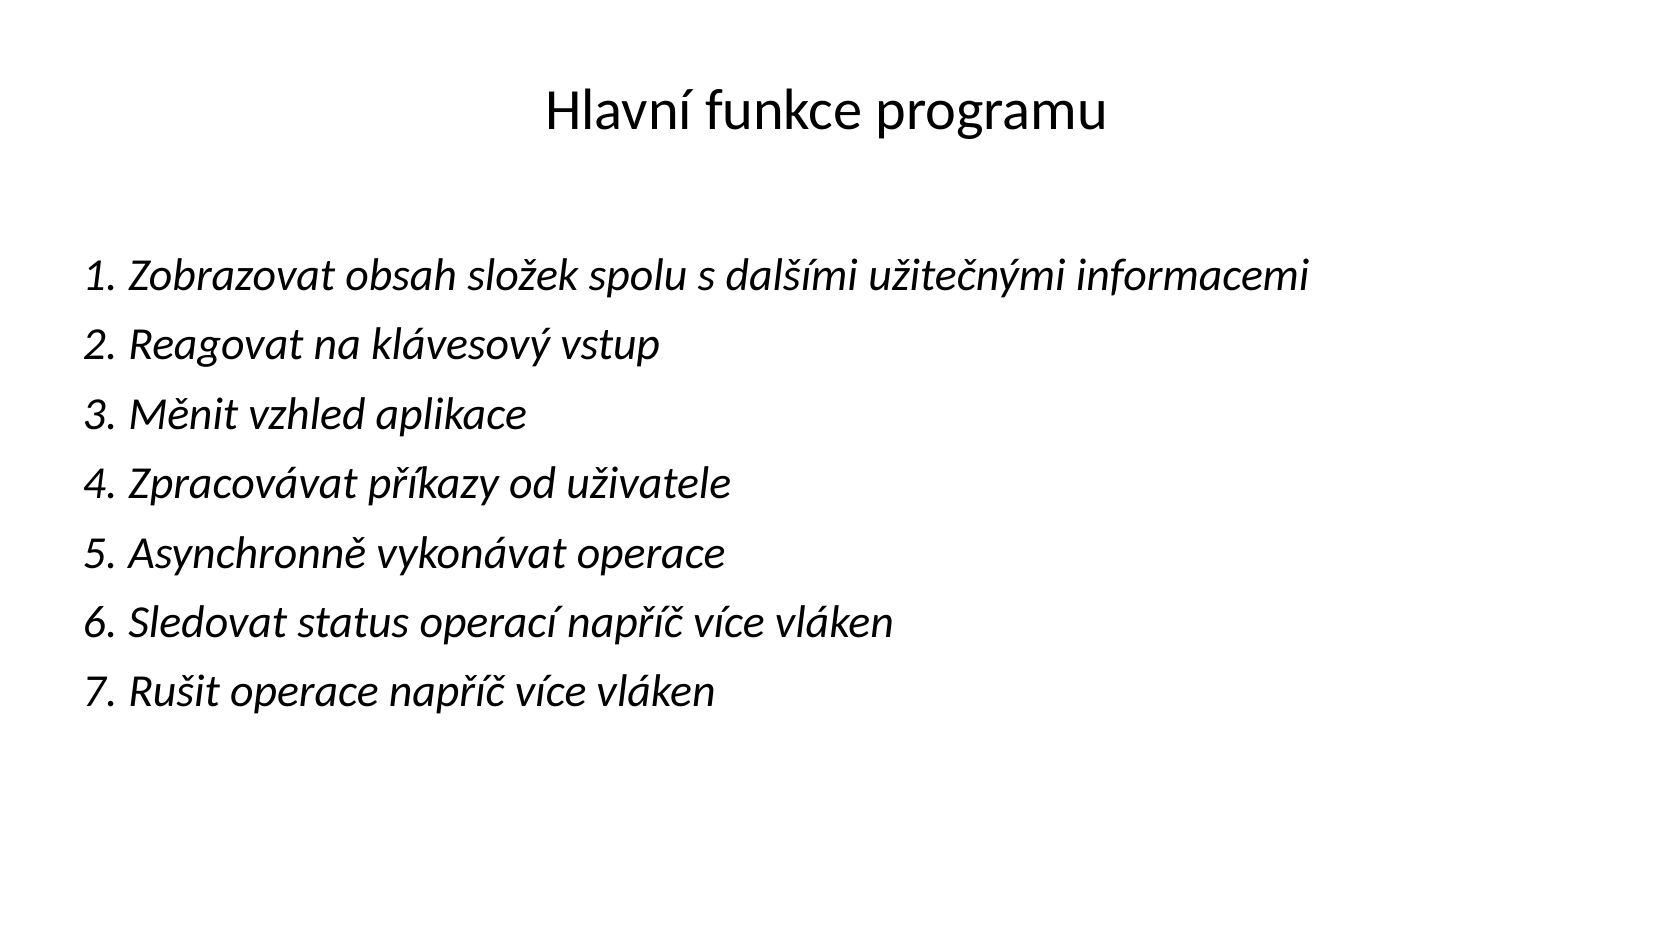

# Hlavní funkce programu
 Zobrazovat obsah složek spolu s dalšími užitečnými informacemi
 Reagovat na klávesový vstup
 Měnit vzhled aplikace
 Zpracovávat příkazy od uživatele
 Asynchronně vykonávat operace
 Sledovat status operací napříč více vláken
 Rušit operace napříč více vláken